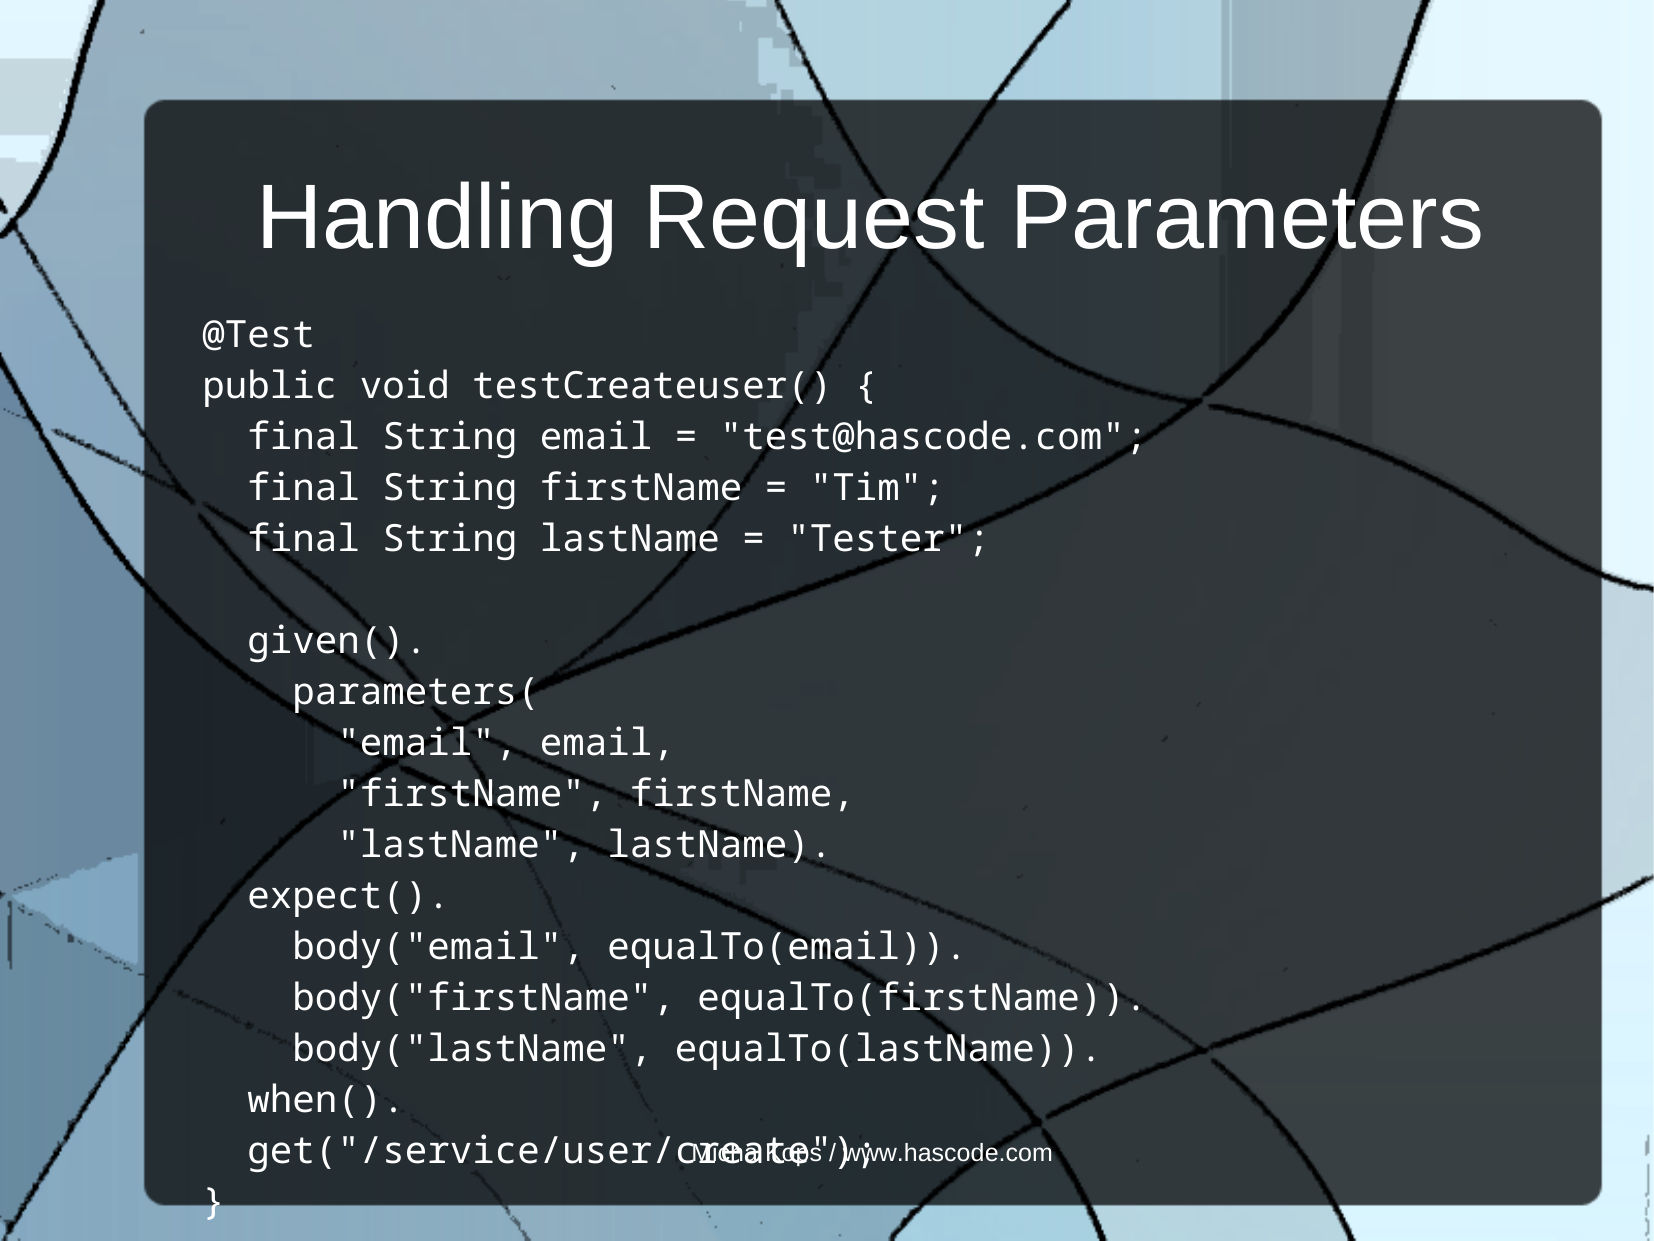

# Handling Request Parameters
@Test
public void testCreateuser() {
 final String email = "test@hascode.com";
 final String firstName = "Tim";
 final String lastName = "Tester";
 given().
 parameters(
 "email", email,
 "firstName", firstName,
 "lastName", lastName).
 expect().
 body("email", equalTo(email)).
 body("firstName", equalTo(firstName)).
 body("lastName", equalTo(lastName)).
 when().
 get("/service/user/create");
}